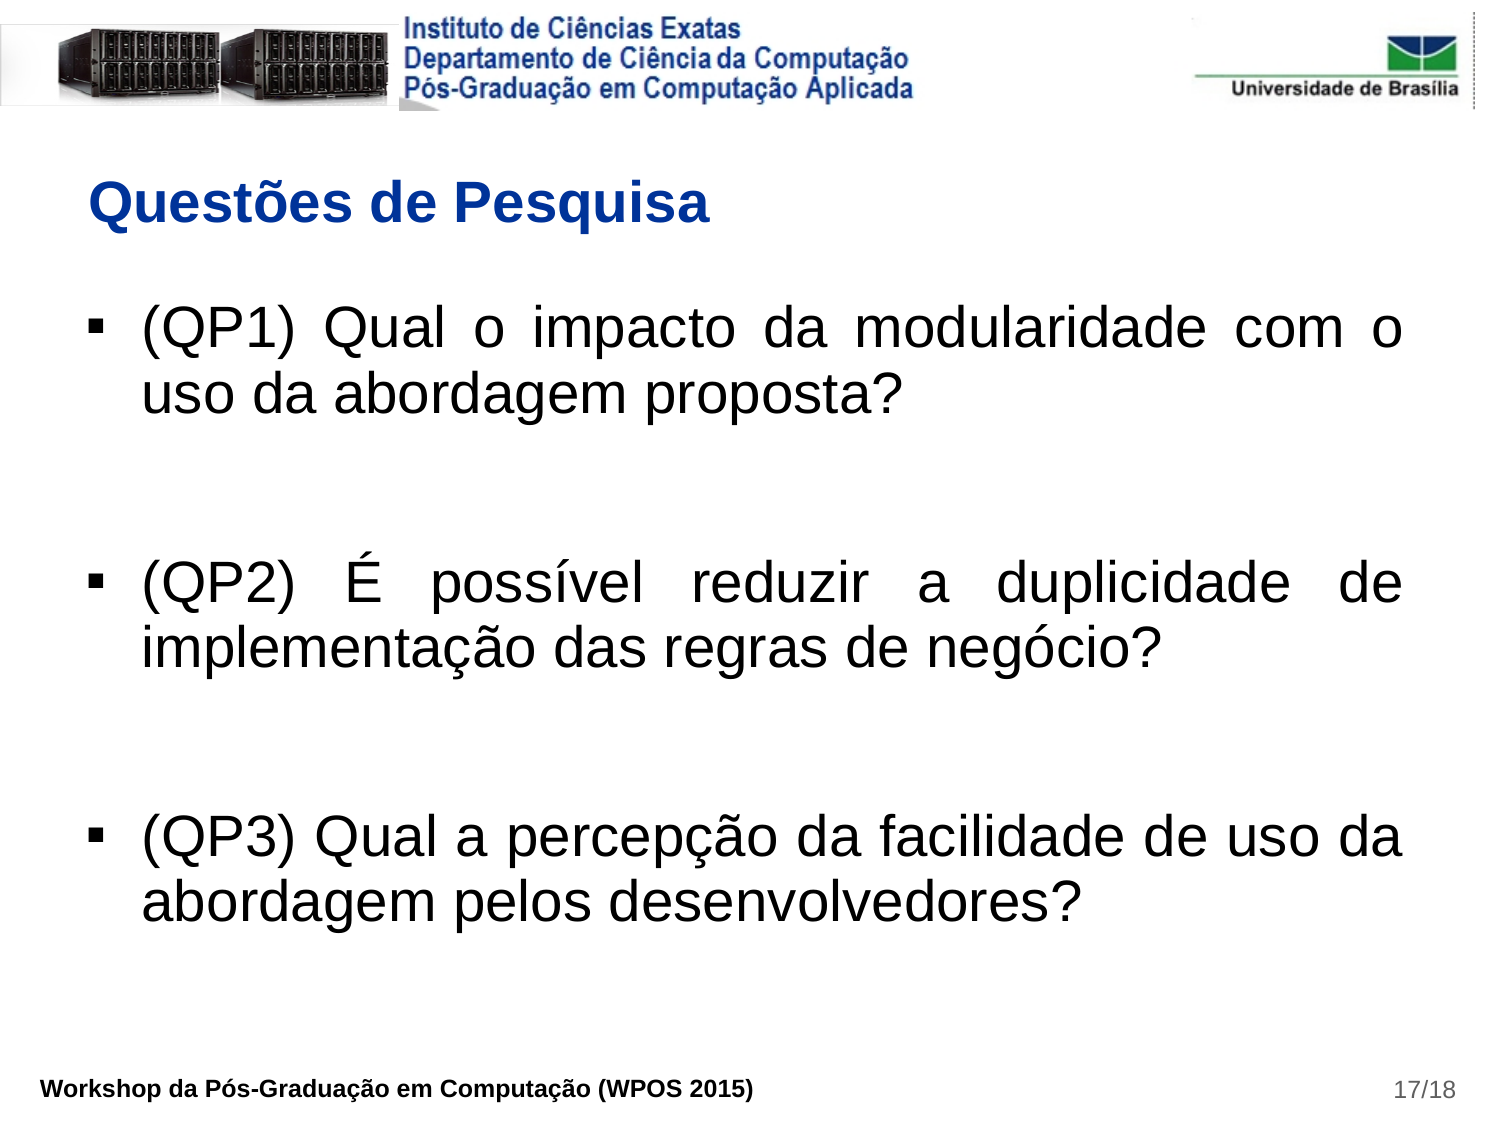

# Questões de Pesquisa
(QP1) Qual o impacto da modularidade com o uso da abordagem proposta?
(QP2) É possível reduzir a duplicidade de implementação das regras de negócio?
(QP3) Qual a percepção da facilidade de uso da abordagem pelos desenvolvedores?
Workshop da Pós-Graduação em Computação (WPOS 2015)